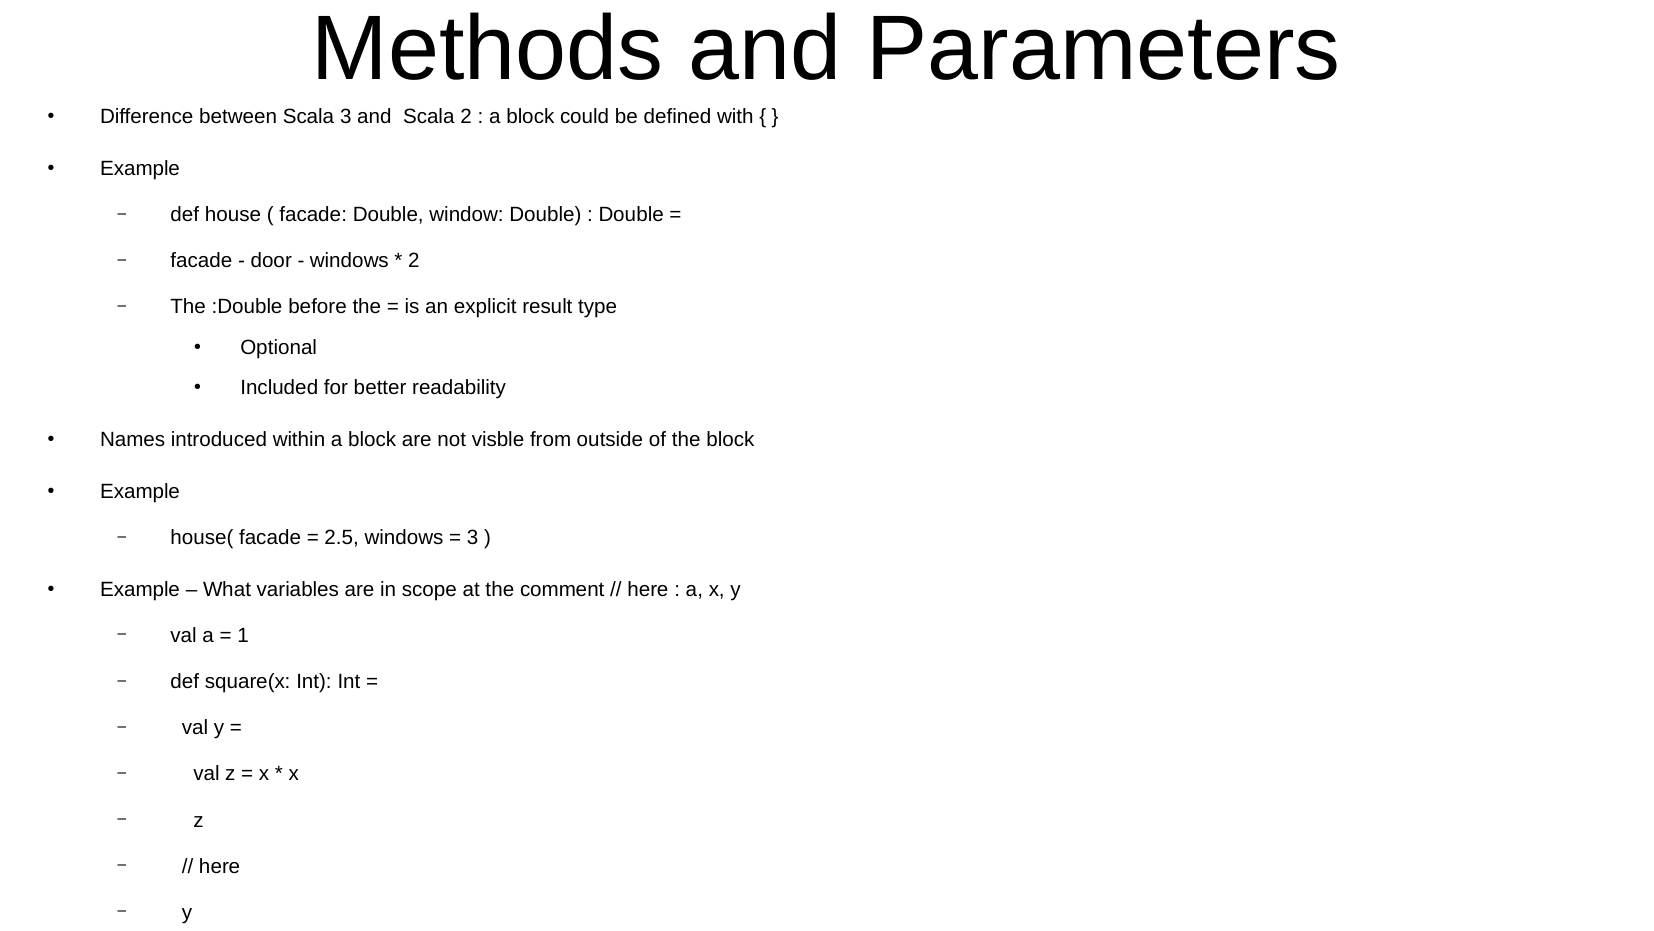

# Methods and Parameters
Difference between Scala 3 and Scala 2 : a block could be defined with { }
Example
def house ( facade: Double, window: Double) : Double =
facade - door - windows * 2
The :Double before the = is an explicit result type
Optional
Included for better readability
Names introduced within a block are not visble from outside of the block
Example
house( facade = 2.5, windows = 3 )
Example – What variables are in scope at the comment // here : a, x, y
val a = 1
def square(x: Int): Int =
 val y =
 val z = x * x
 z
 // here
 y